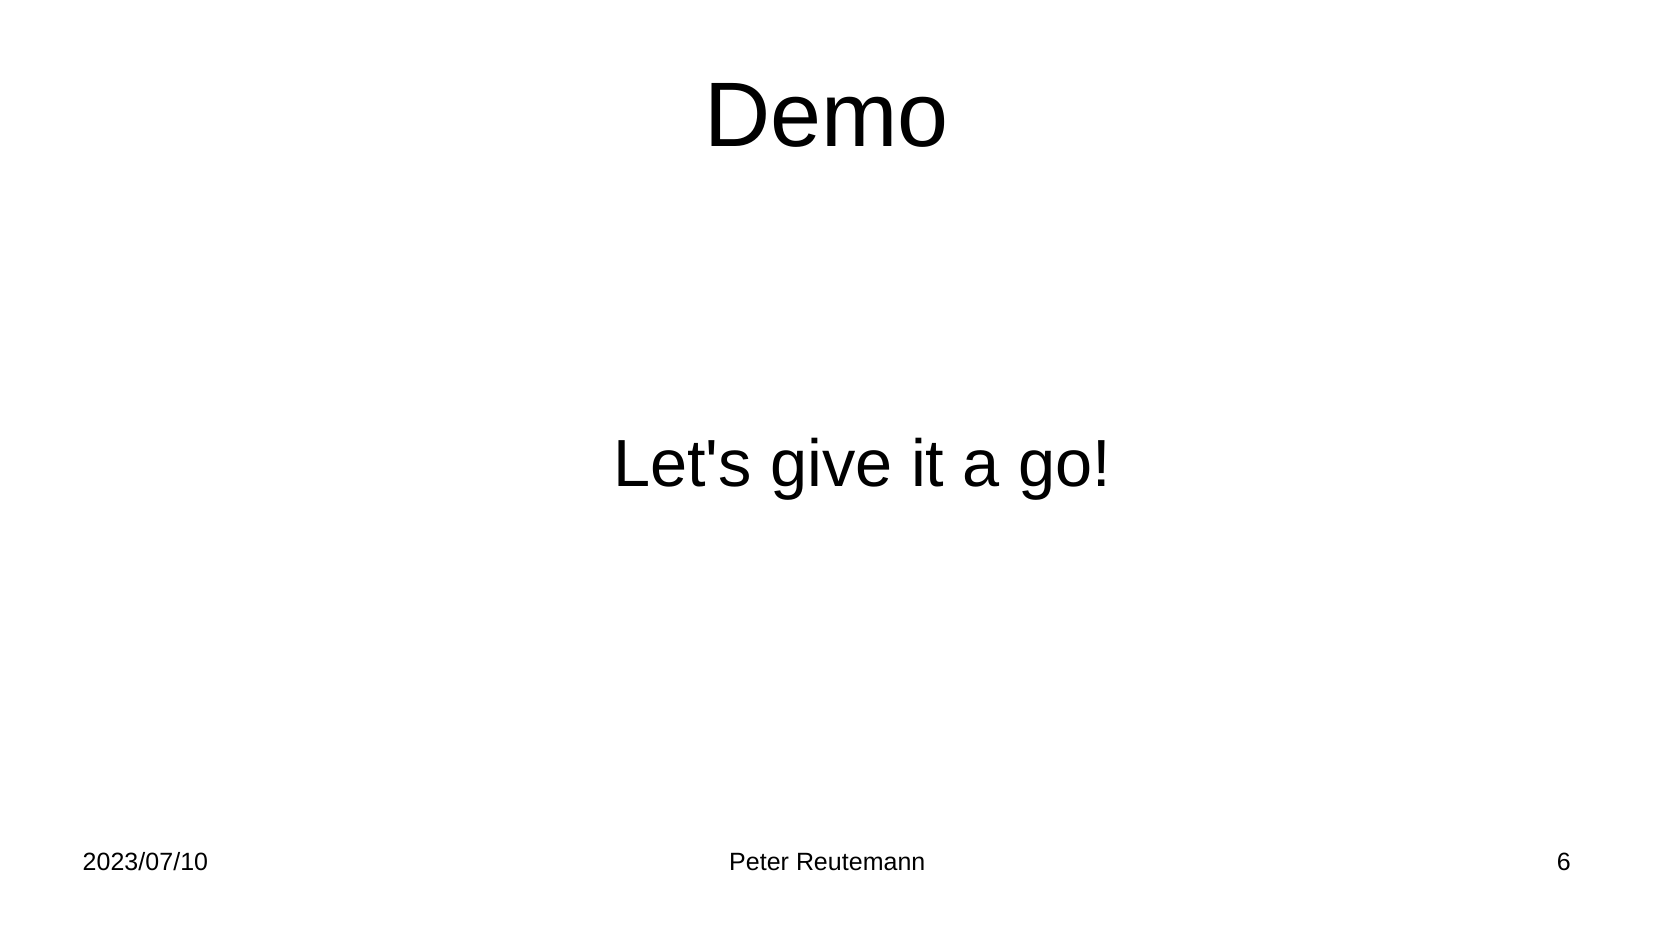

# Demo
Let's give it a go!
2023/07/10
Peter Reutemann
6